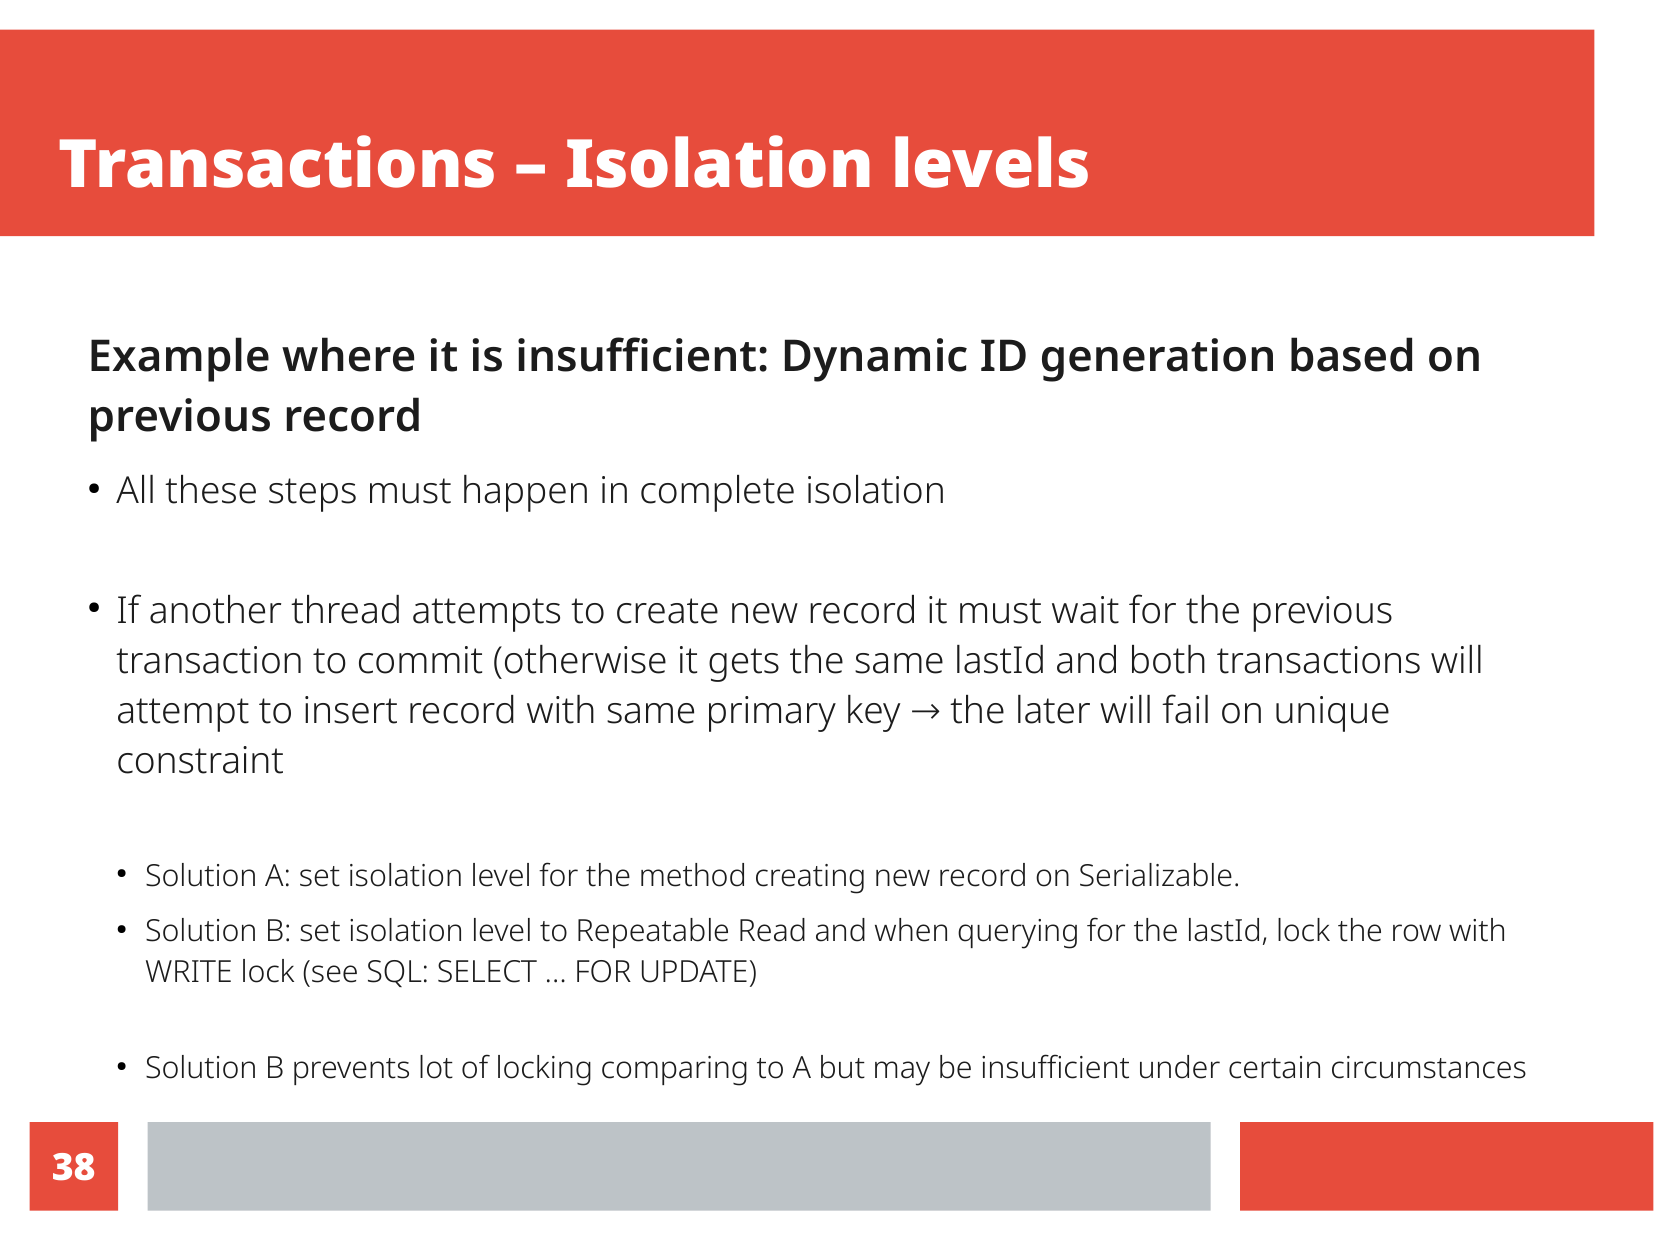

# Transactions – Isolation levels
Example where it is insufficient: Dynamic ID generation based on previous record
All these steps must happen in complete isolation
If another thread attempts to create new record it must wait for the previous transaction to commit (otherwise it gets the same lastId and both transactions will attempt to insert record with same primary key → the later will fail on unique constraint
Solution A: set isolation level for the method creating new record on Serializable.
Solution B: set isolation level to Repeatable Read and when querying for the lastId, lock the row with WRITE lock (see SQL: SELECT … FOR UPDATE)
Solution B prevents lot of locking comparing to A but may be insufficient under certain circumstances
38